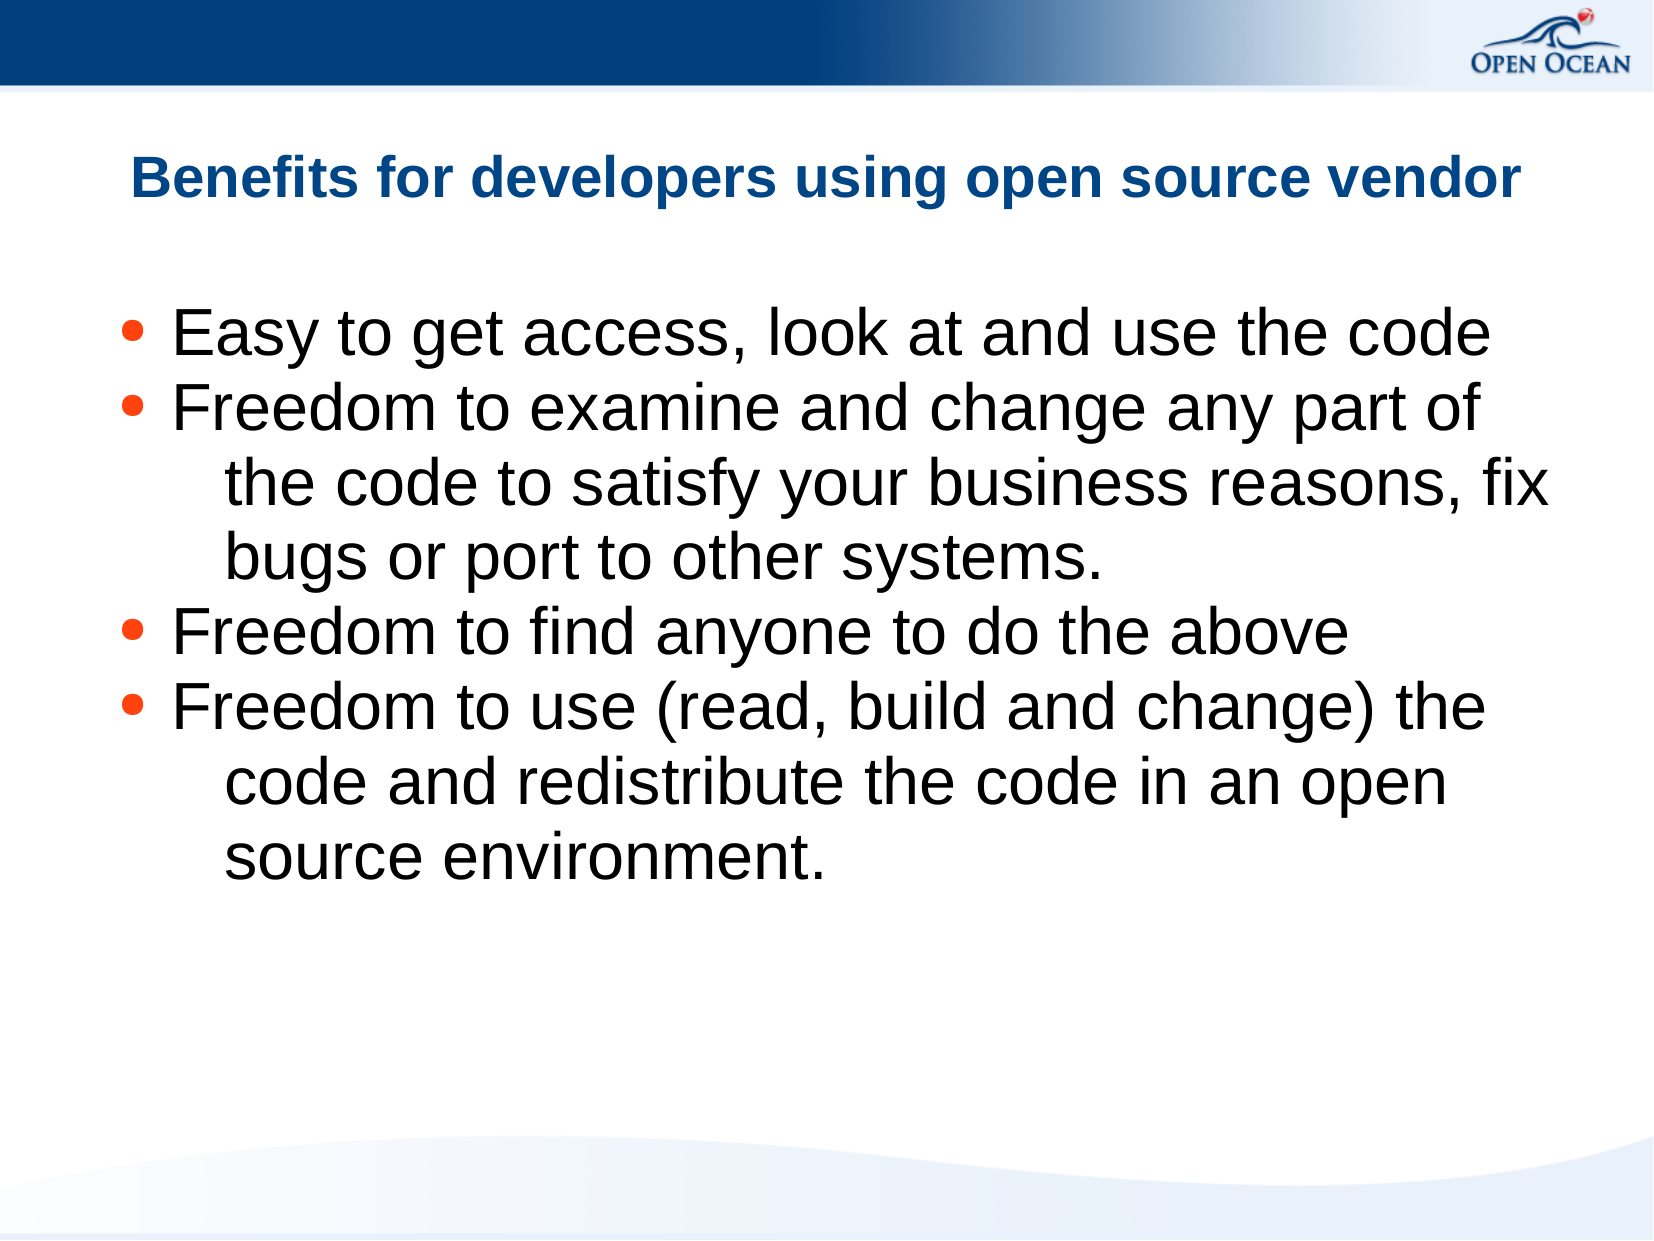

# Benefits for developers using open source vendor
Easy to get access, look at and use the code
Freedom to examine and change any part of the code to satisfy your business reasons, fix bugs or port to other systems.
Freedom to find anyone to do the above
Freedom to use (read, build and change) the code and redistribute the code in an open source environment.